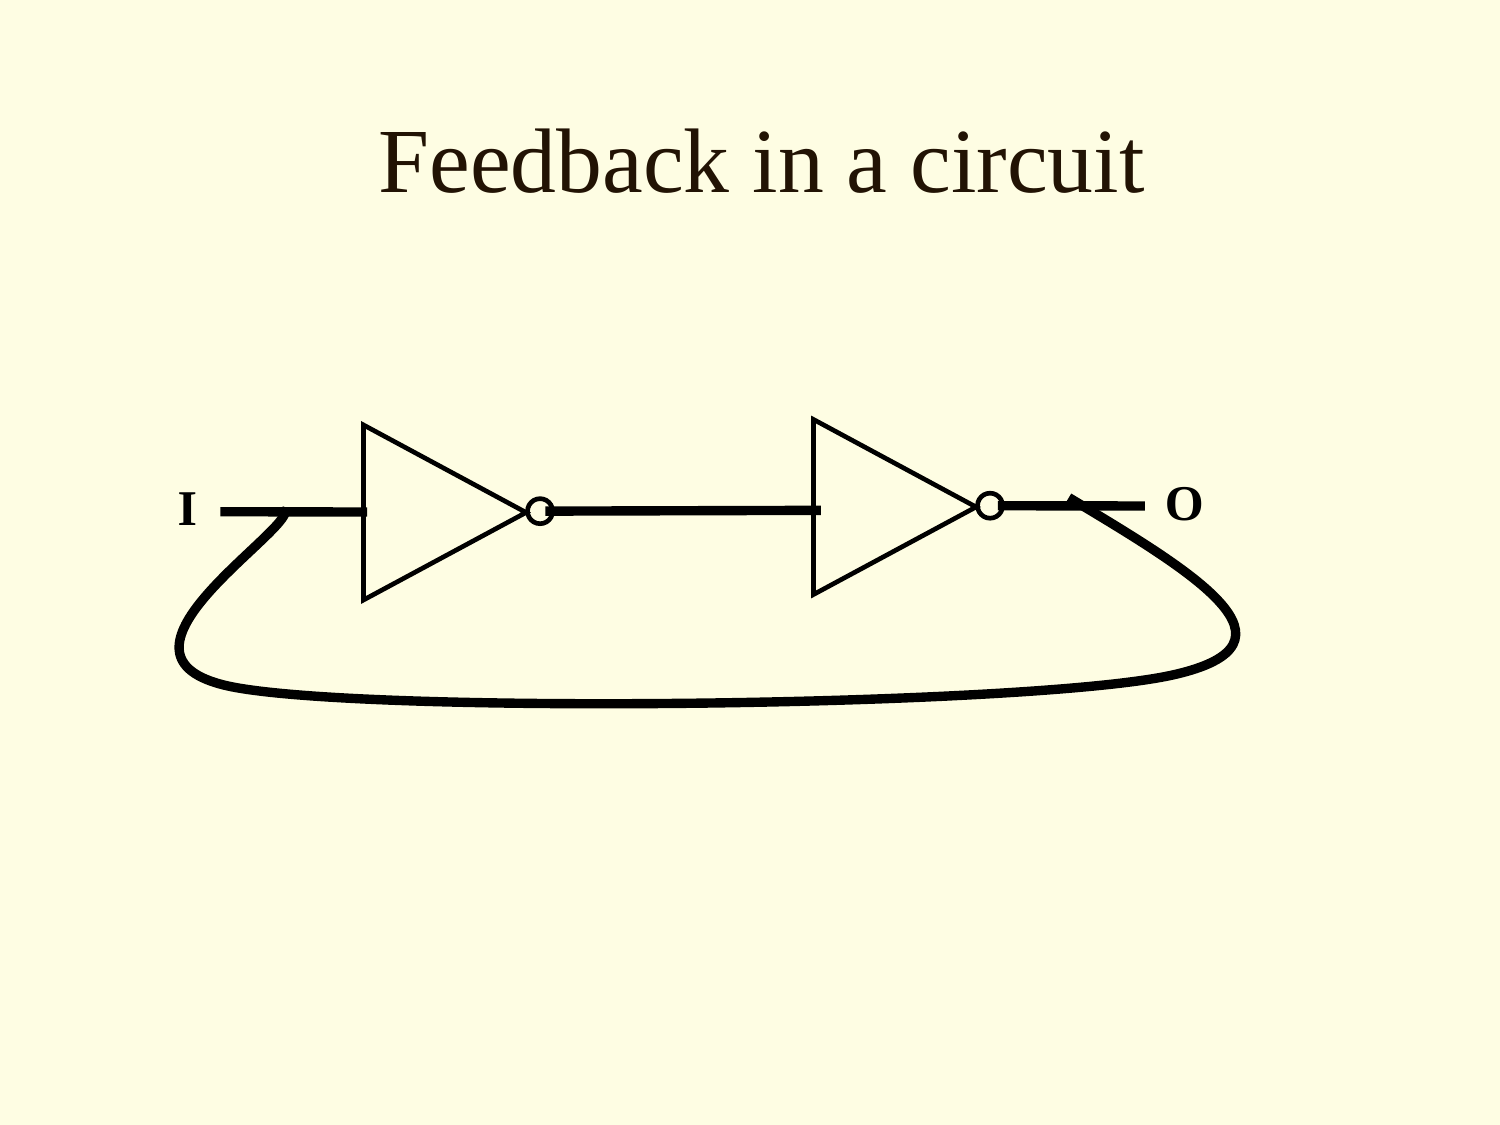

# Feedback in a circuit
O
I